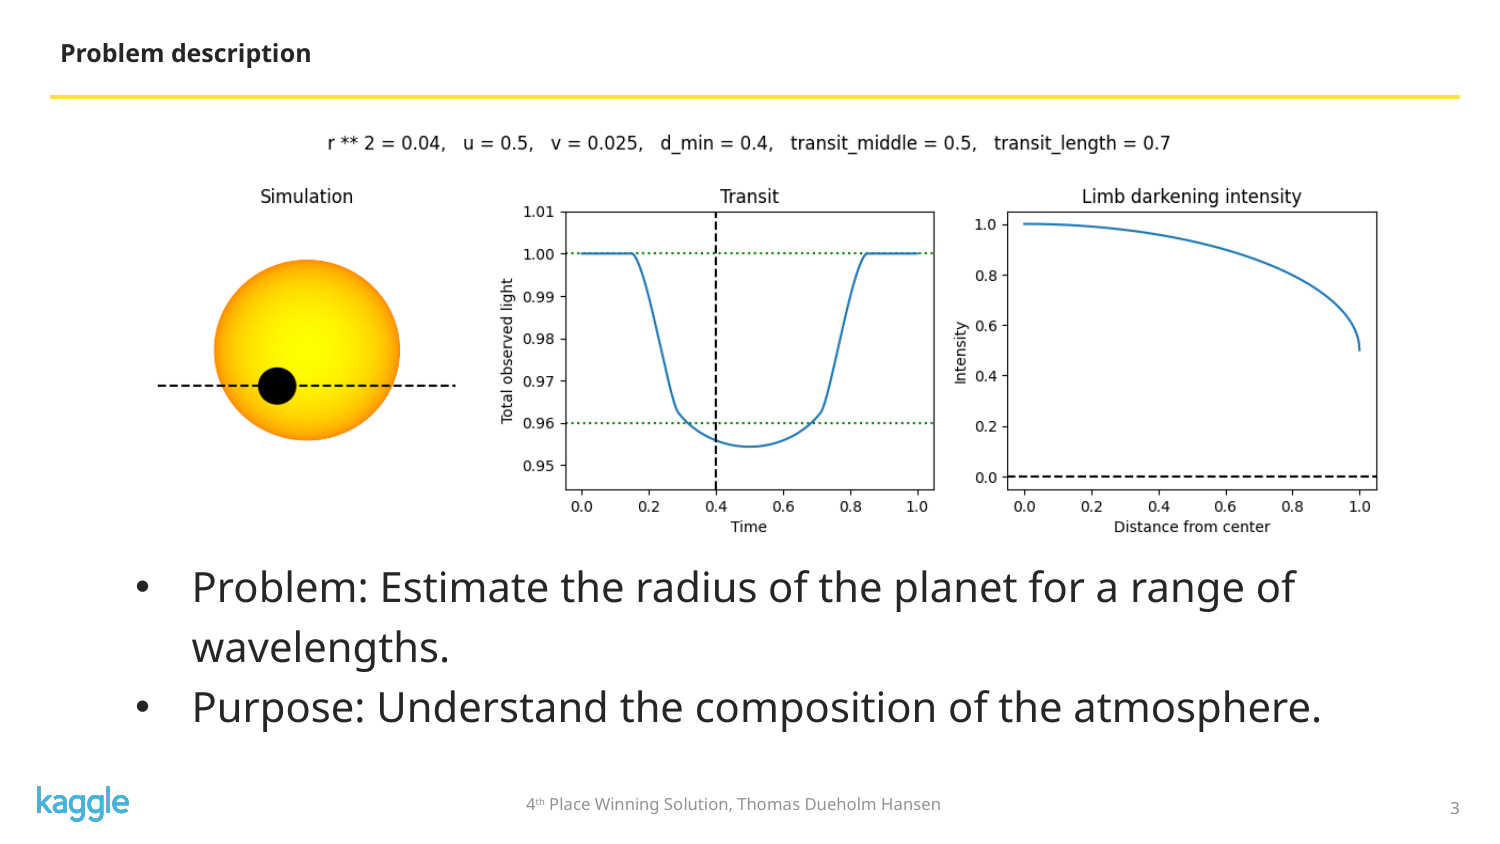

Problem description
Problem: Estimate the radius of the planet for a range of wavelengths.
Purpose: Understand the composition of the atmosphere.